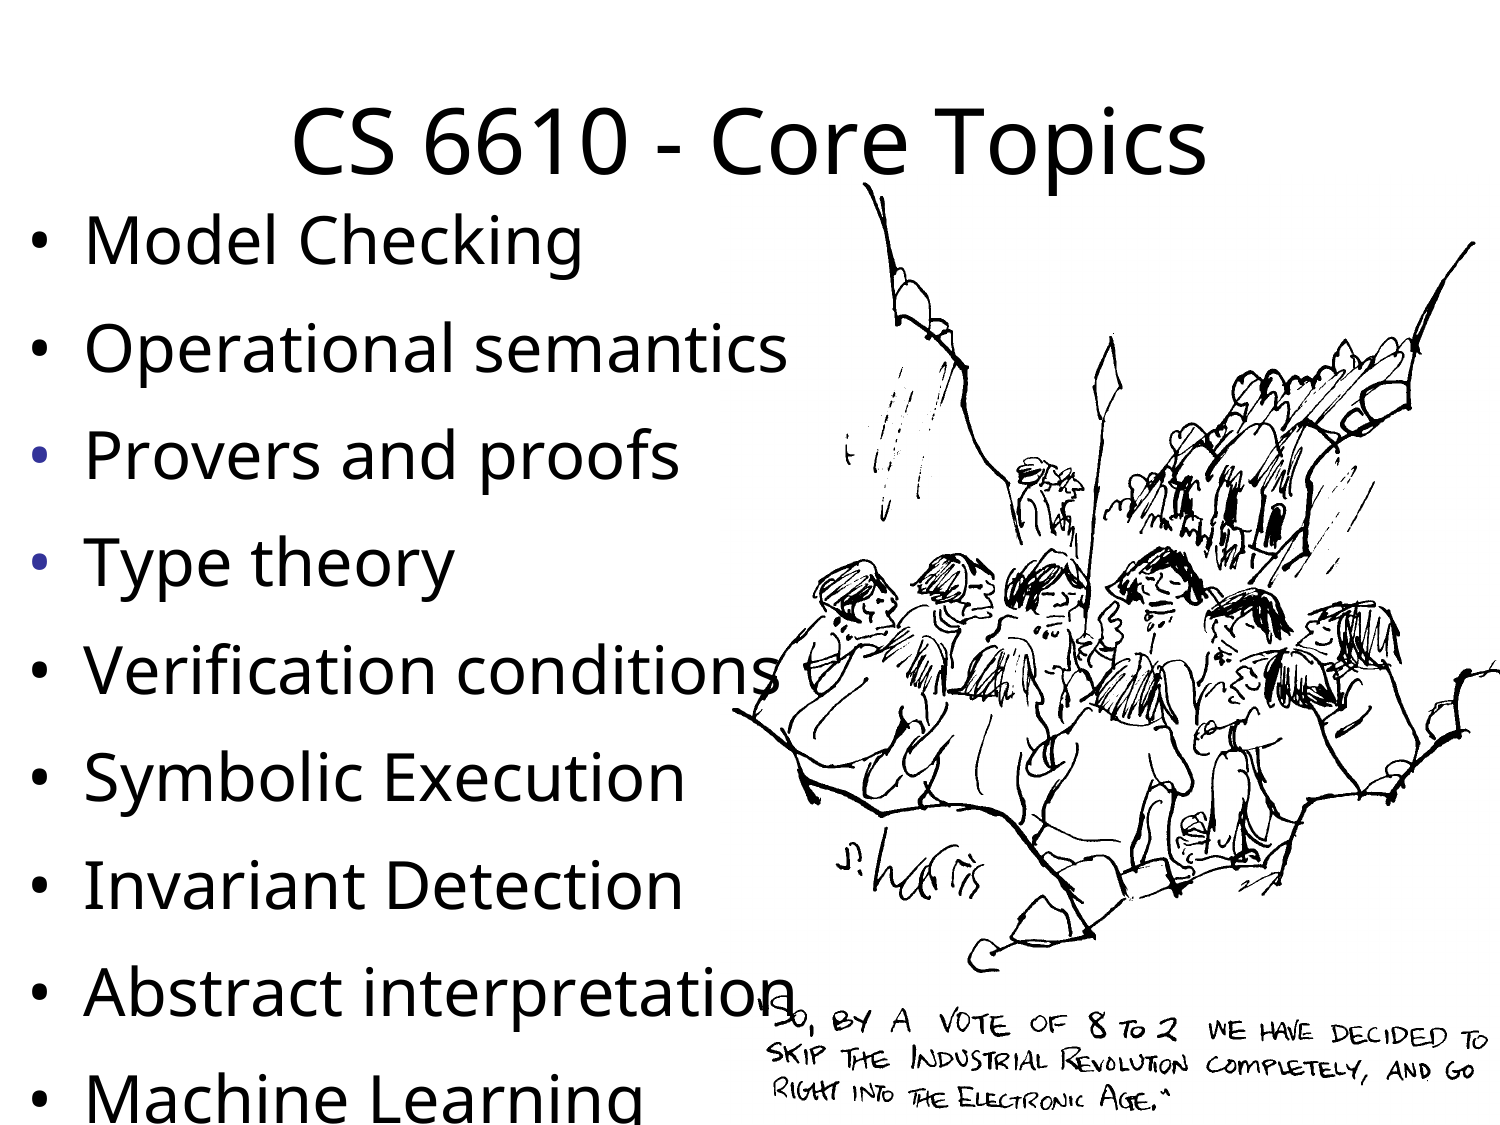

# CS 6610 - Core Topics
Model Checking
Operational semantics
Provers and proofs
Type theory
Verification conditions
Symbolic Execution
Invariant Detection
Abstract interpretation
Machine Learning
Lambda Calculus